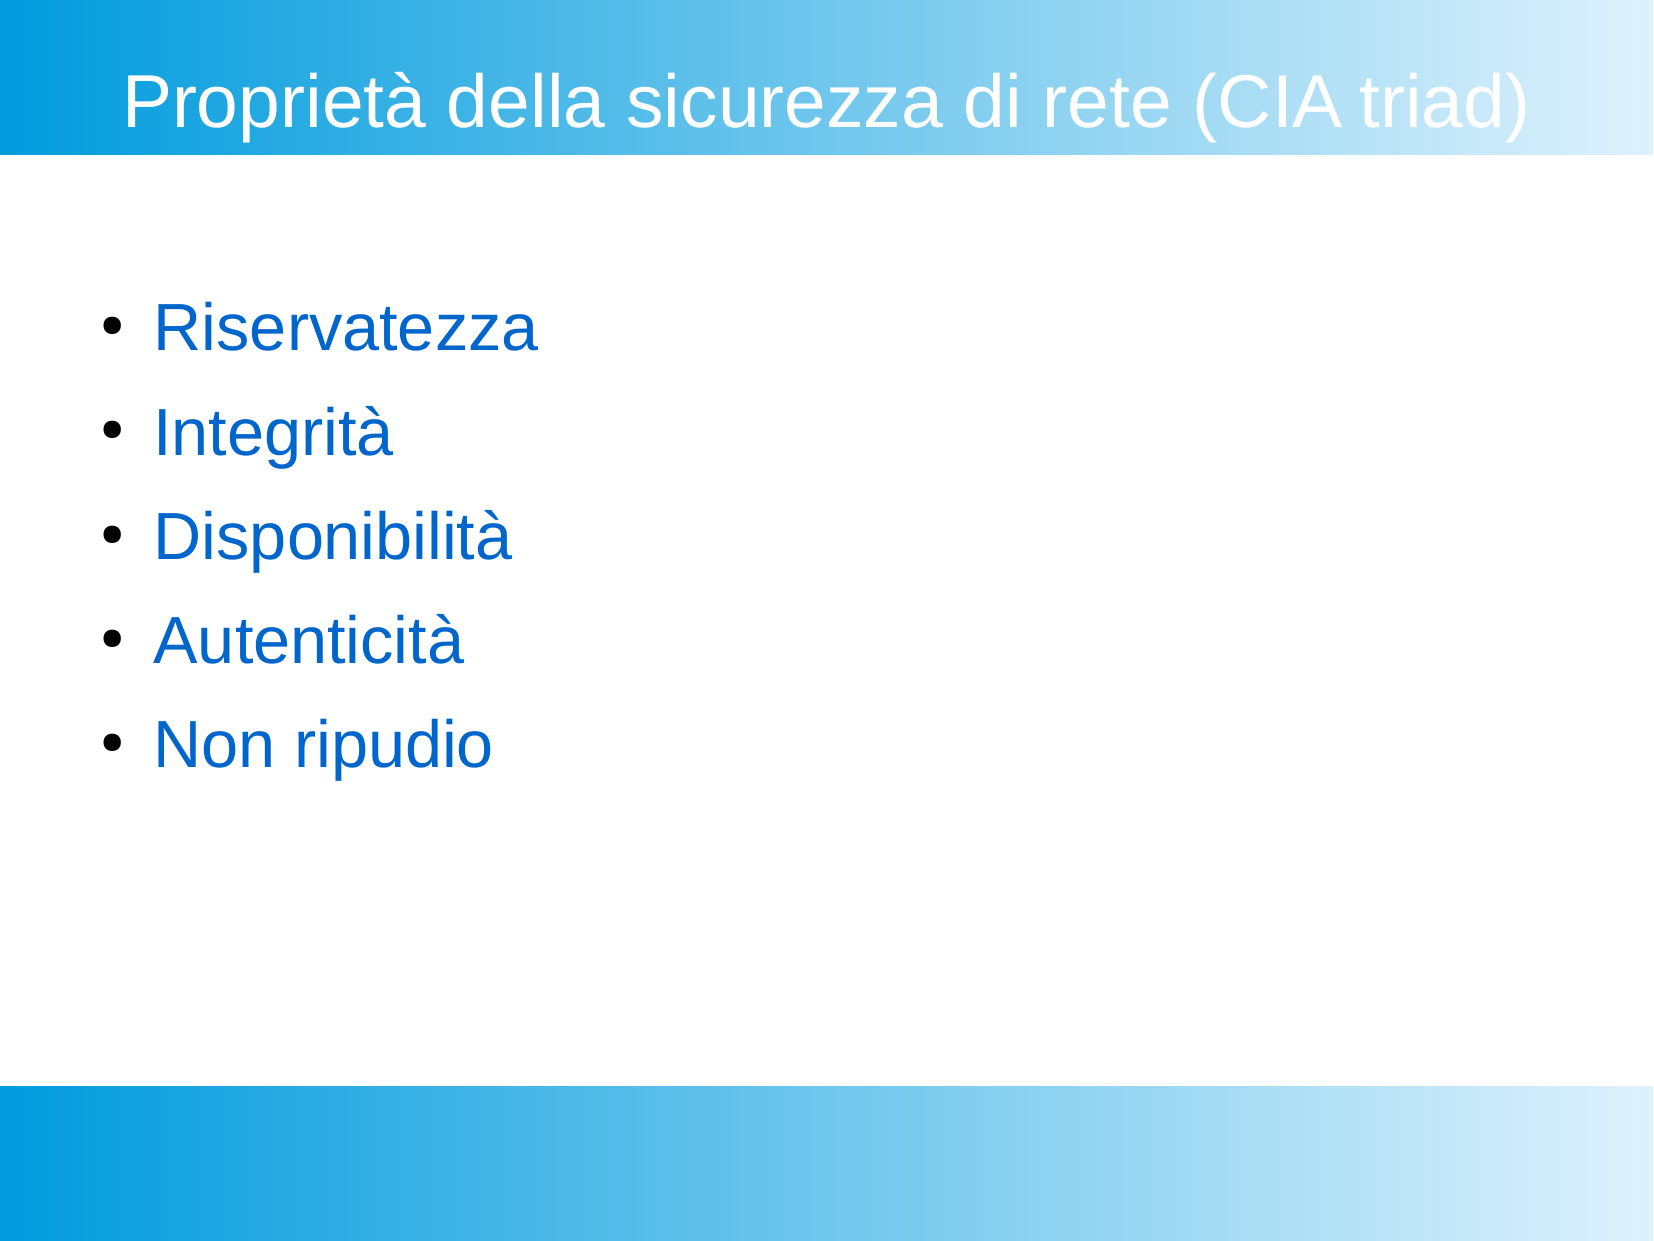

# Proprietà della sicurezza di rete (CIA triad)
Riservatezza
Integrità
Disponibilità
Autenticità
Non ripudio